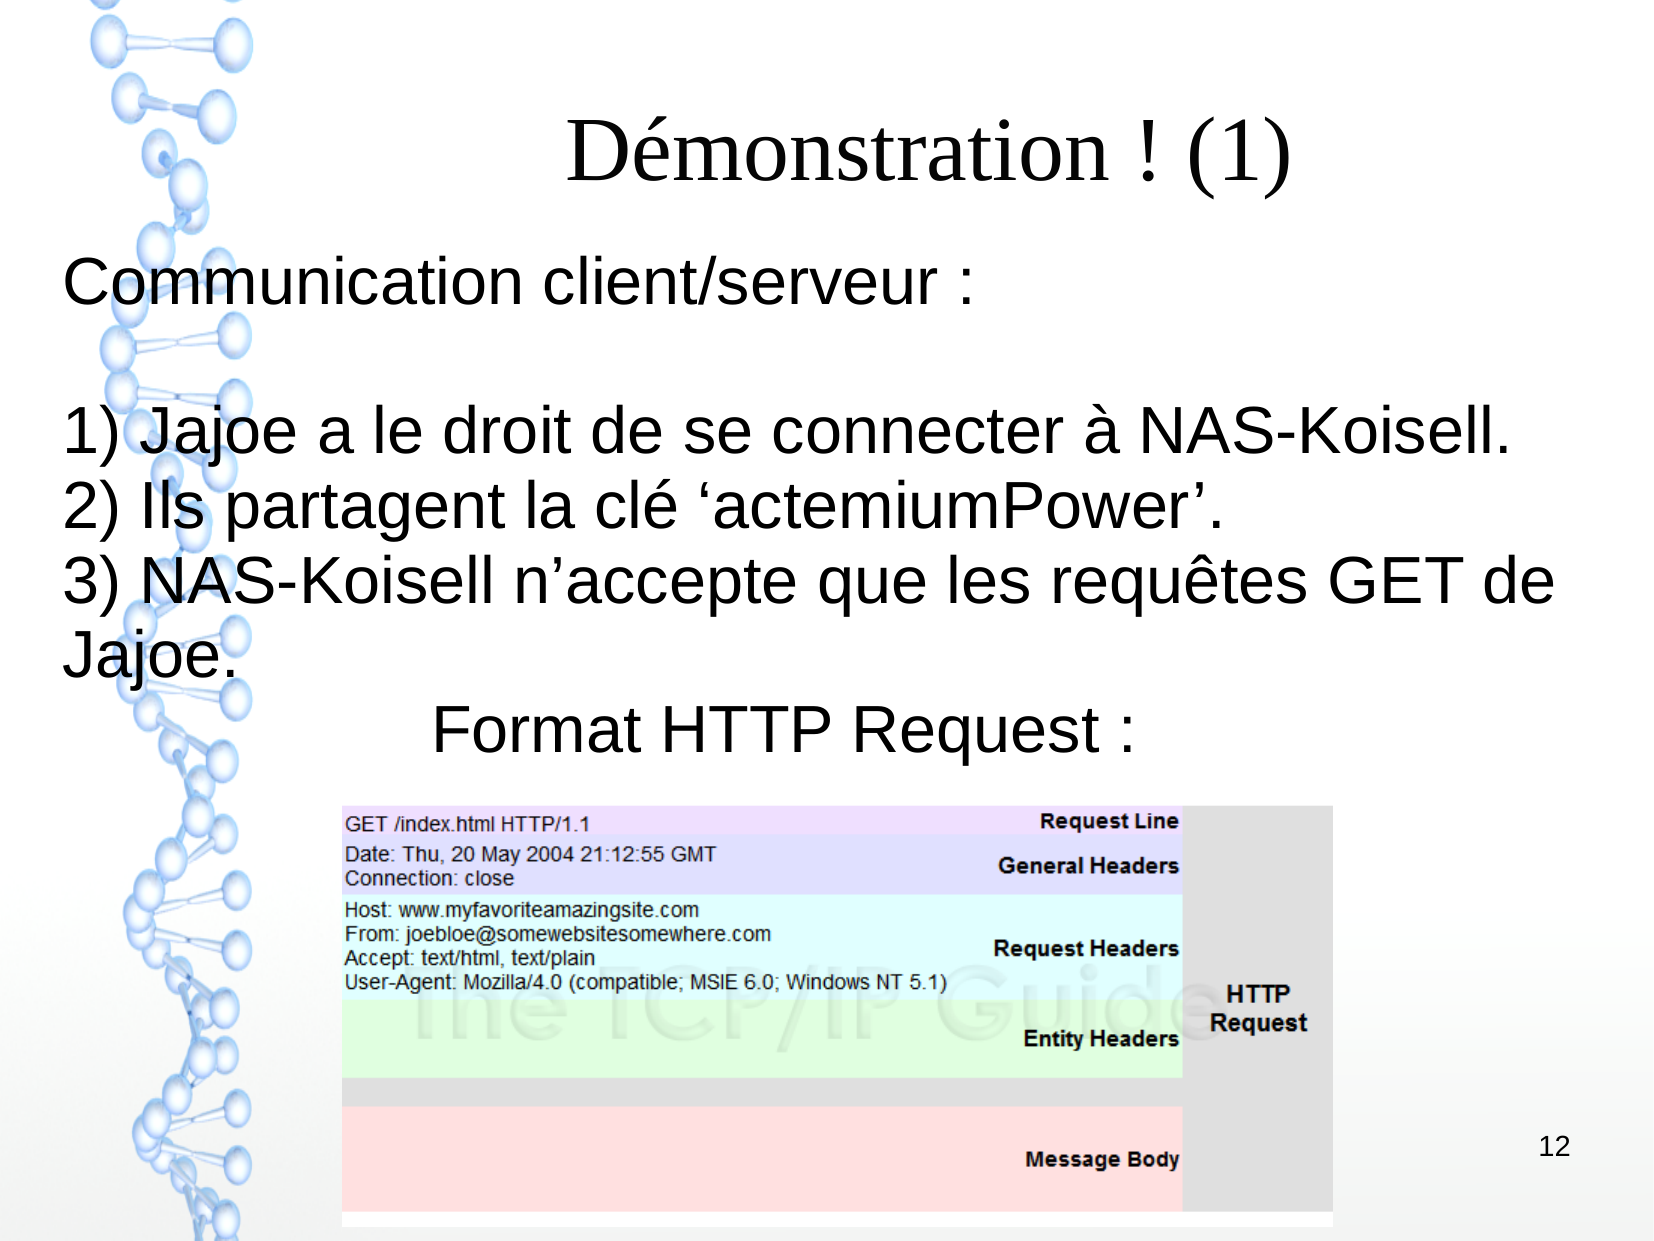

# Démonstration ! (1)
Communication client/serveur :
1) Jajoe a le droit de se connecter à NAS-Koisell.
2) Ils partagent la clé ‘actemiumPower’.
3) NAS-Koisell n’accepte que les requêtes GET de
Jajoe.
					Format HTTP Request :
12